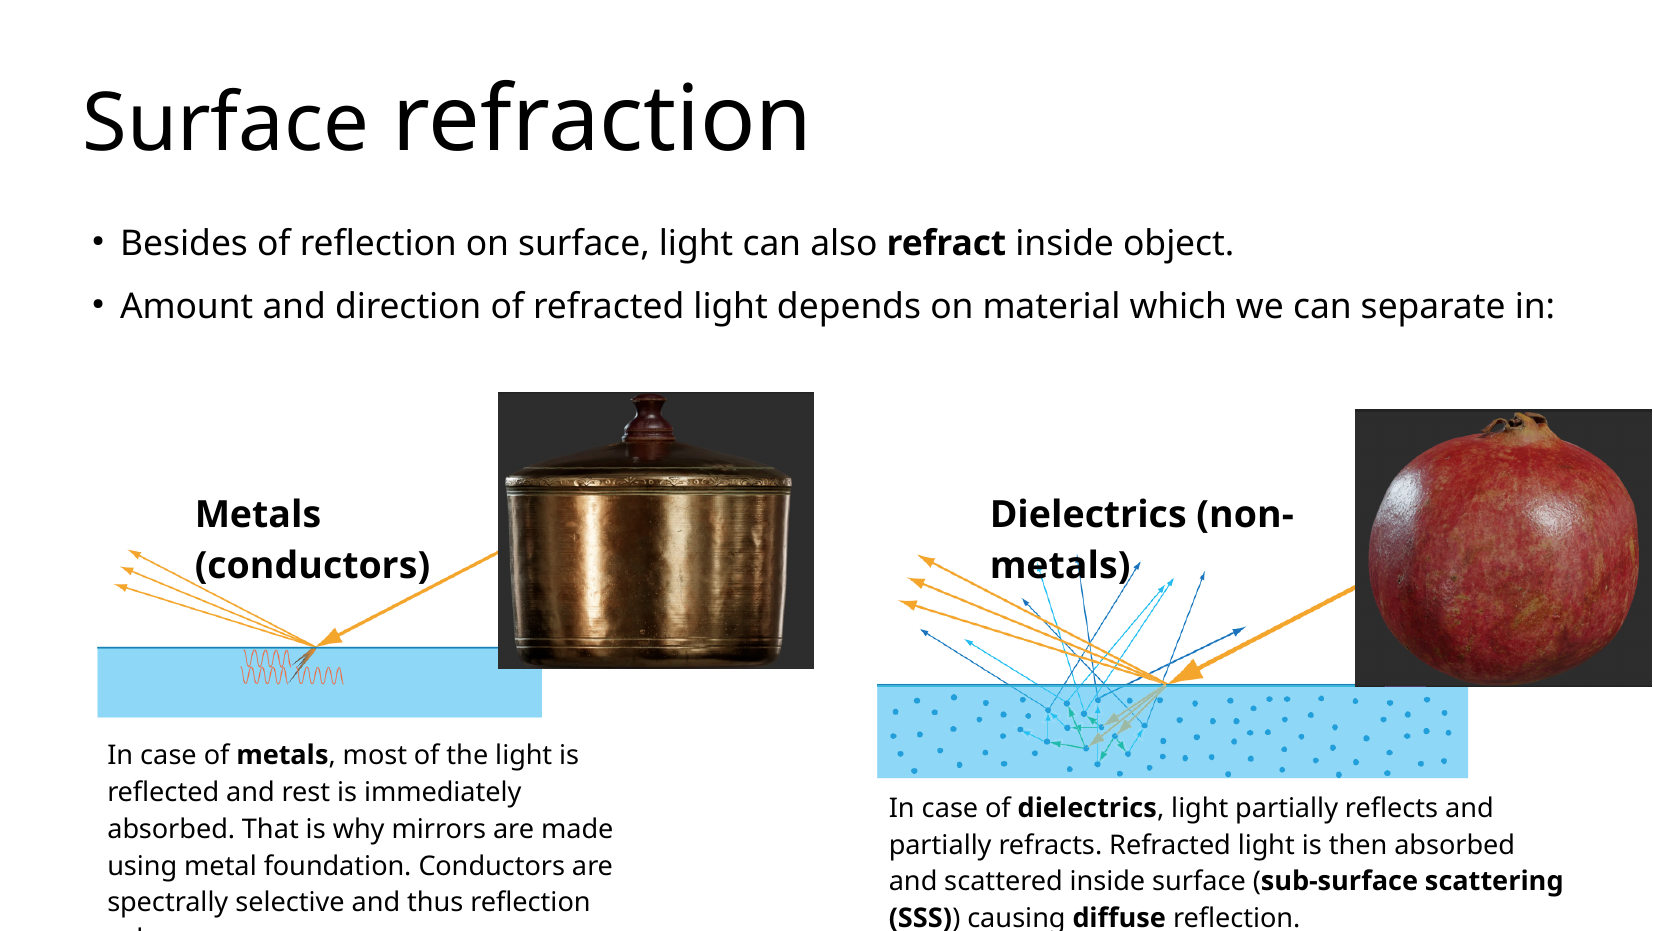

# Surface refraction
Besides of reflection on surface, light can also refract inside object.
Amount and direction of refracted light depends on material which we can separate in:
Metals (conductors)
Dielectrics (non-metals)
In case of metals, most of the light is reflected and rest is immediately absorbed. That is why mirrors are made using metal foundation. Conductors are spectrally selective and thus reflection color may vary
In case of dielectrics, light partially reflects and partially refracts. Refracted light is then absorbed and scattered inside surface (sub-surface scattering (SSS)) causing diffuse reflection.